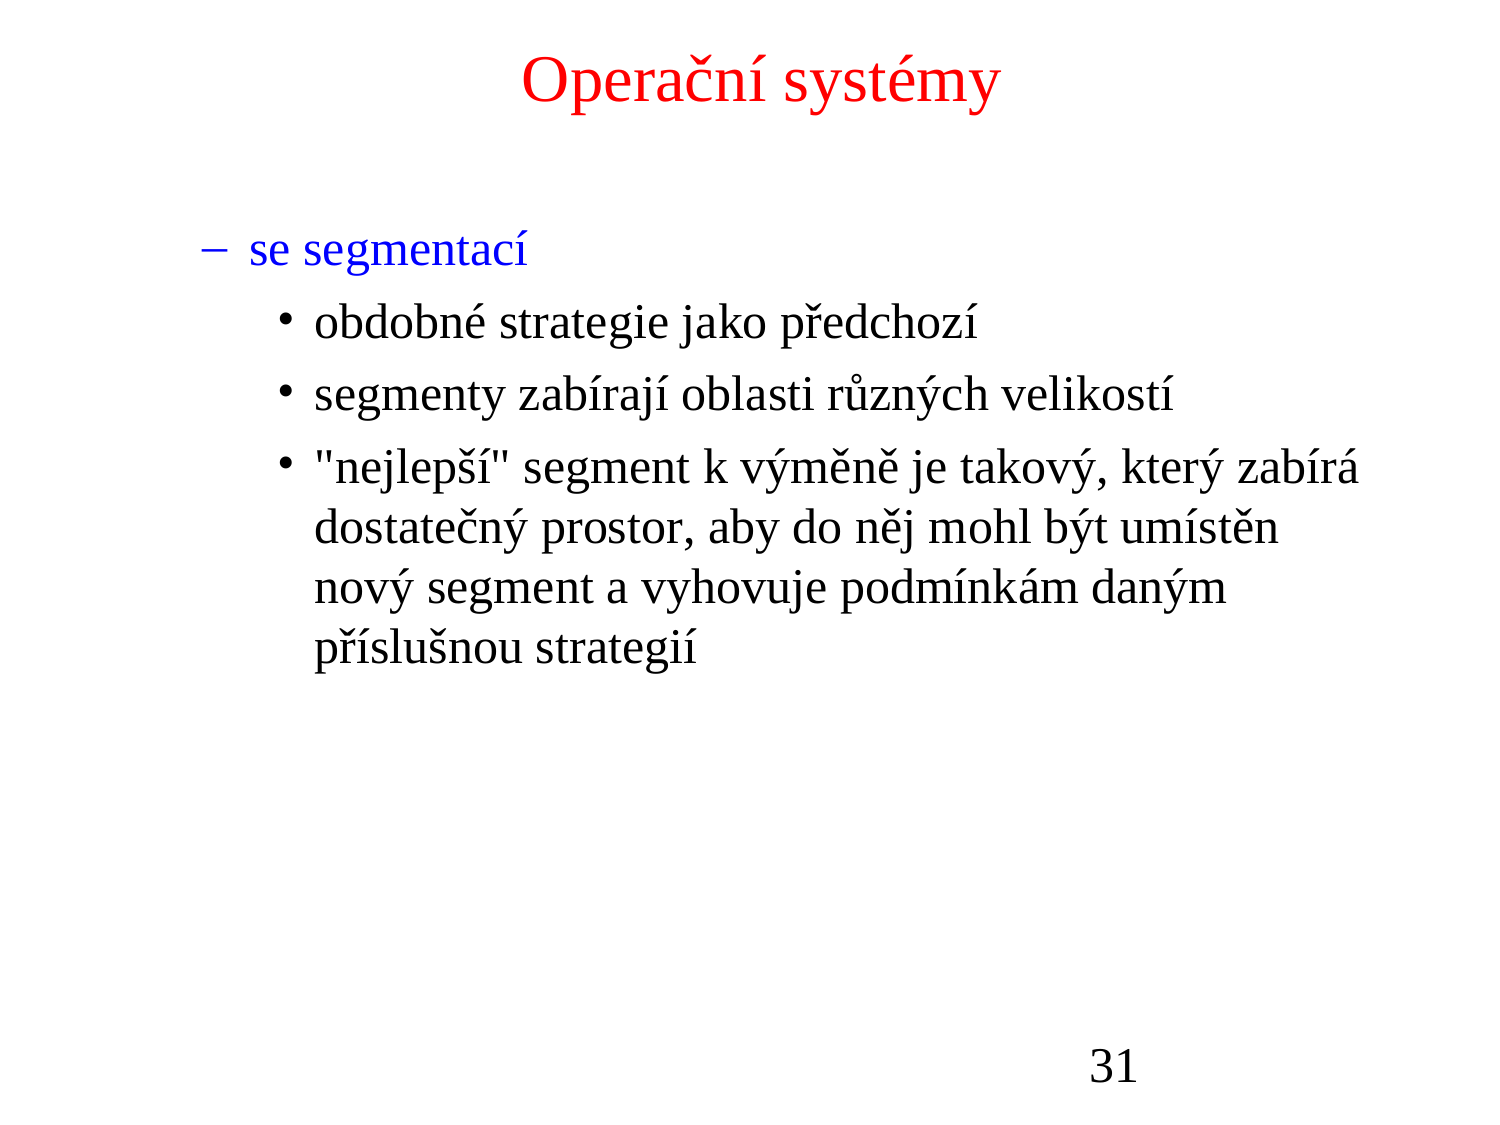

# Operační systémy
se segmentací
obdobné strategie jako předchozí
segmenty zabírají oblasti různých velikostí
"nejlepší" segment k výměně je takový, který zabírá dostatečný prostor, aby do něj mohl být umístěn nový segment a vyhovuje podmínkám daným příslušnou strategií
31